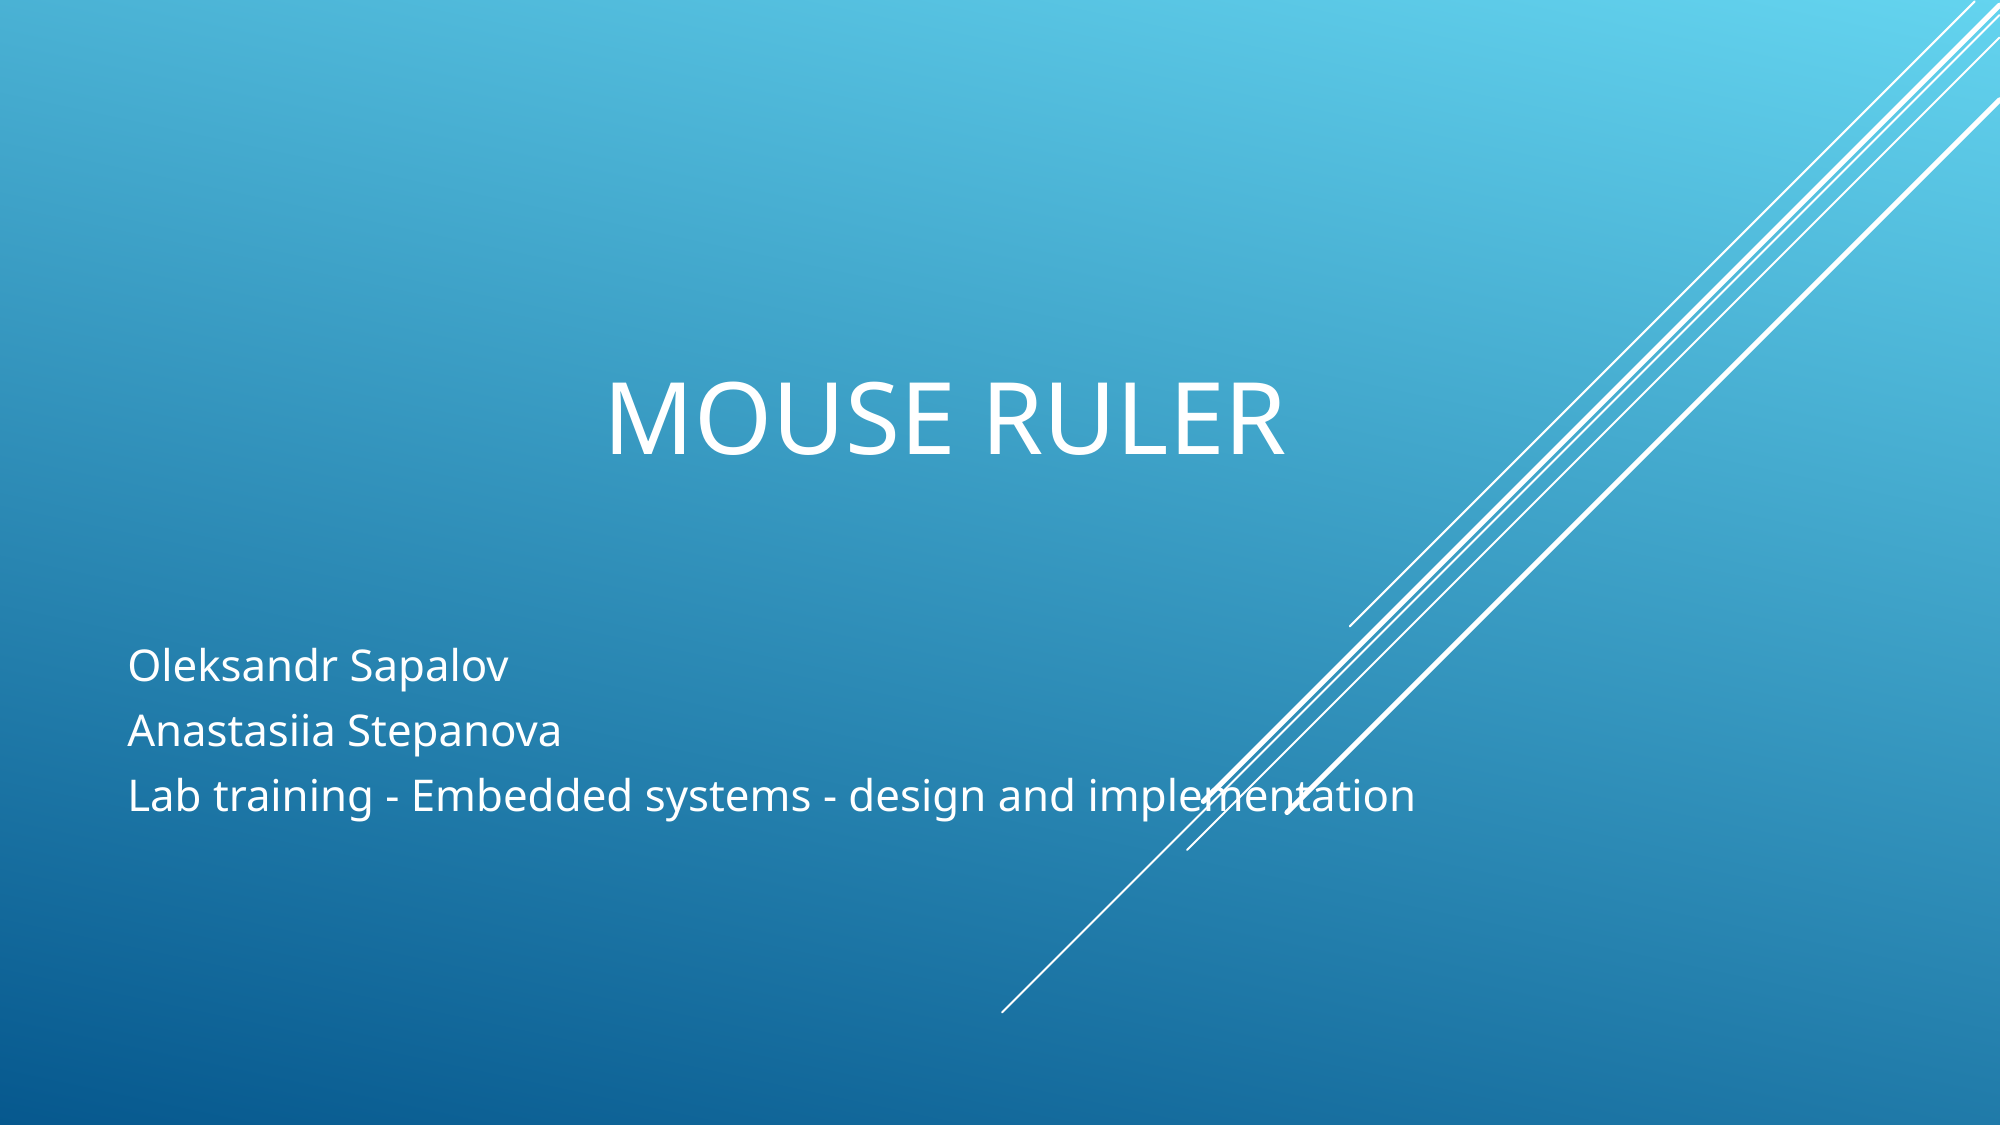

# Mouse Ruler
Oleksandr Sapalov
Anastasiia Stepanova
Lab training - Embedded systems - design and implementation